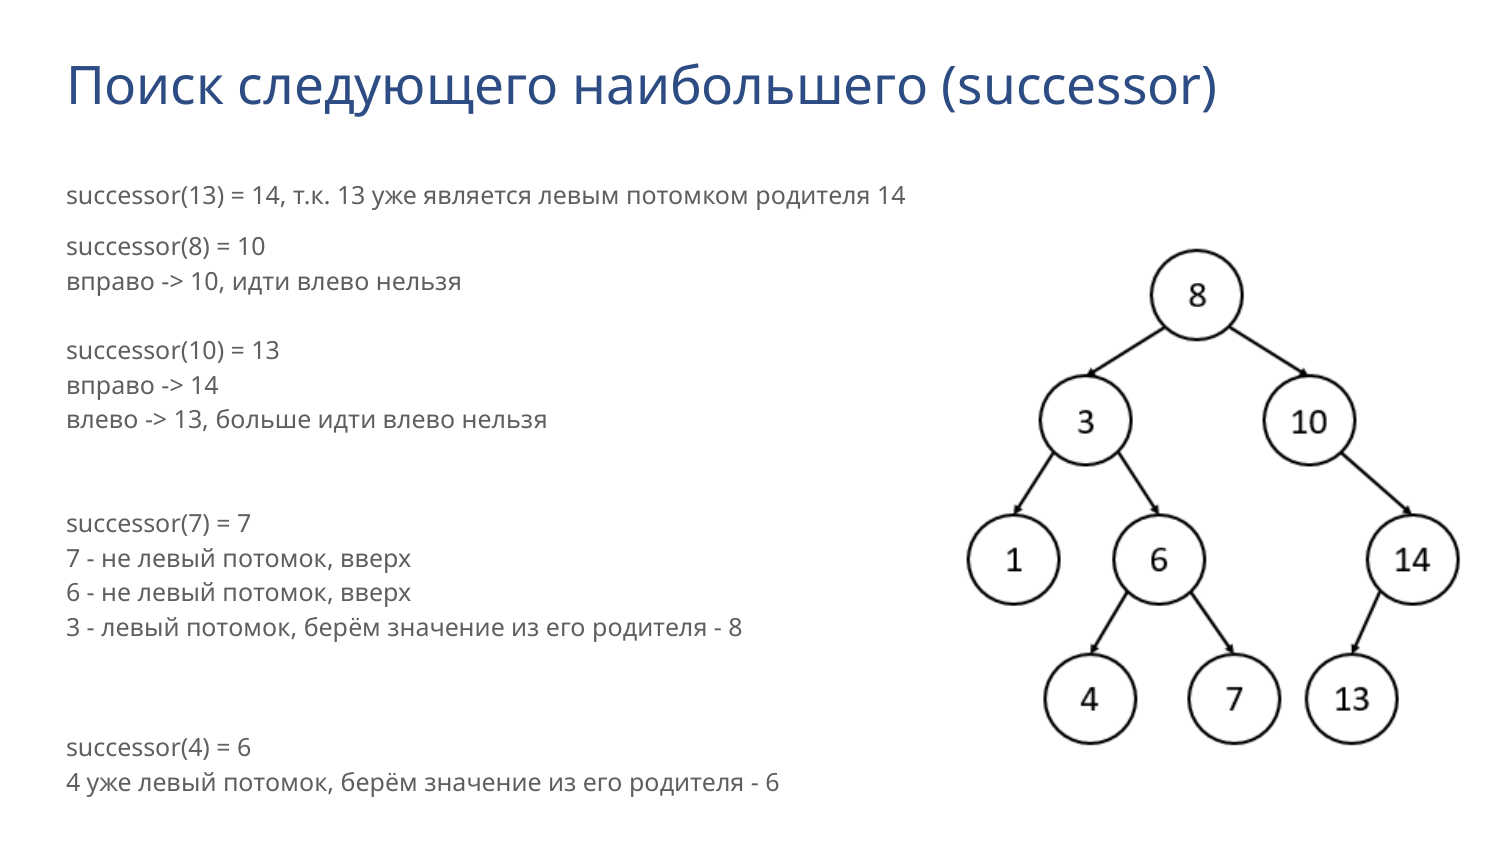

# Поиск следующего наибольшего (successor)
successor(13) = 14, т.к. 13 уже является левым потомком родителя 14
successor(8) = 10
вправо -> 10, идти влево нельзя
successor(10) = 13
вправо -> 14
влево -> 13, больше идти влево нельзя
successor(7) = 7
7 - не левый потомок, вверх
6 - не левый потомок, вверх
3 - левый потомок, берём значение из его родителя - 8
successor(4) = 6
4 уже левый потомок, берём значение из его родителя - 6